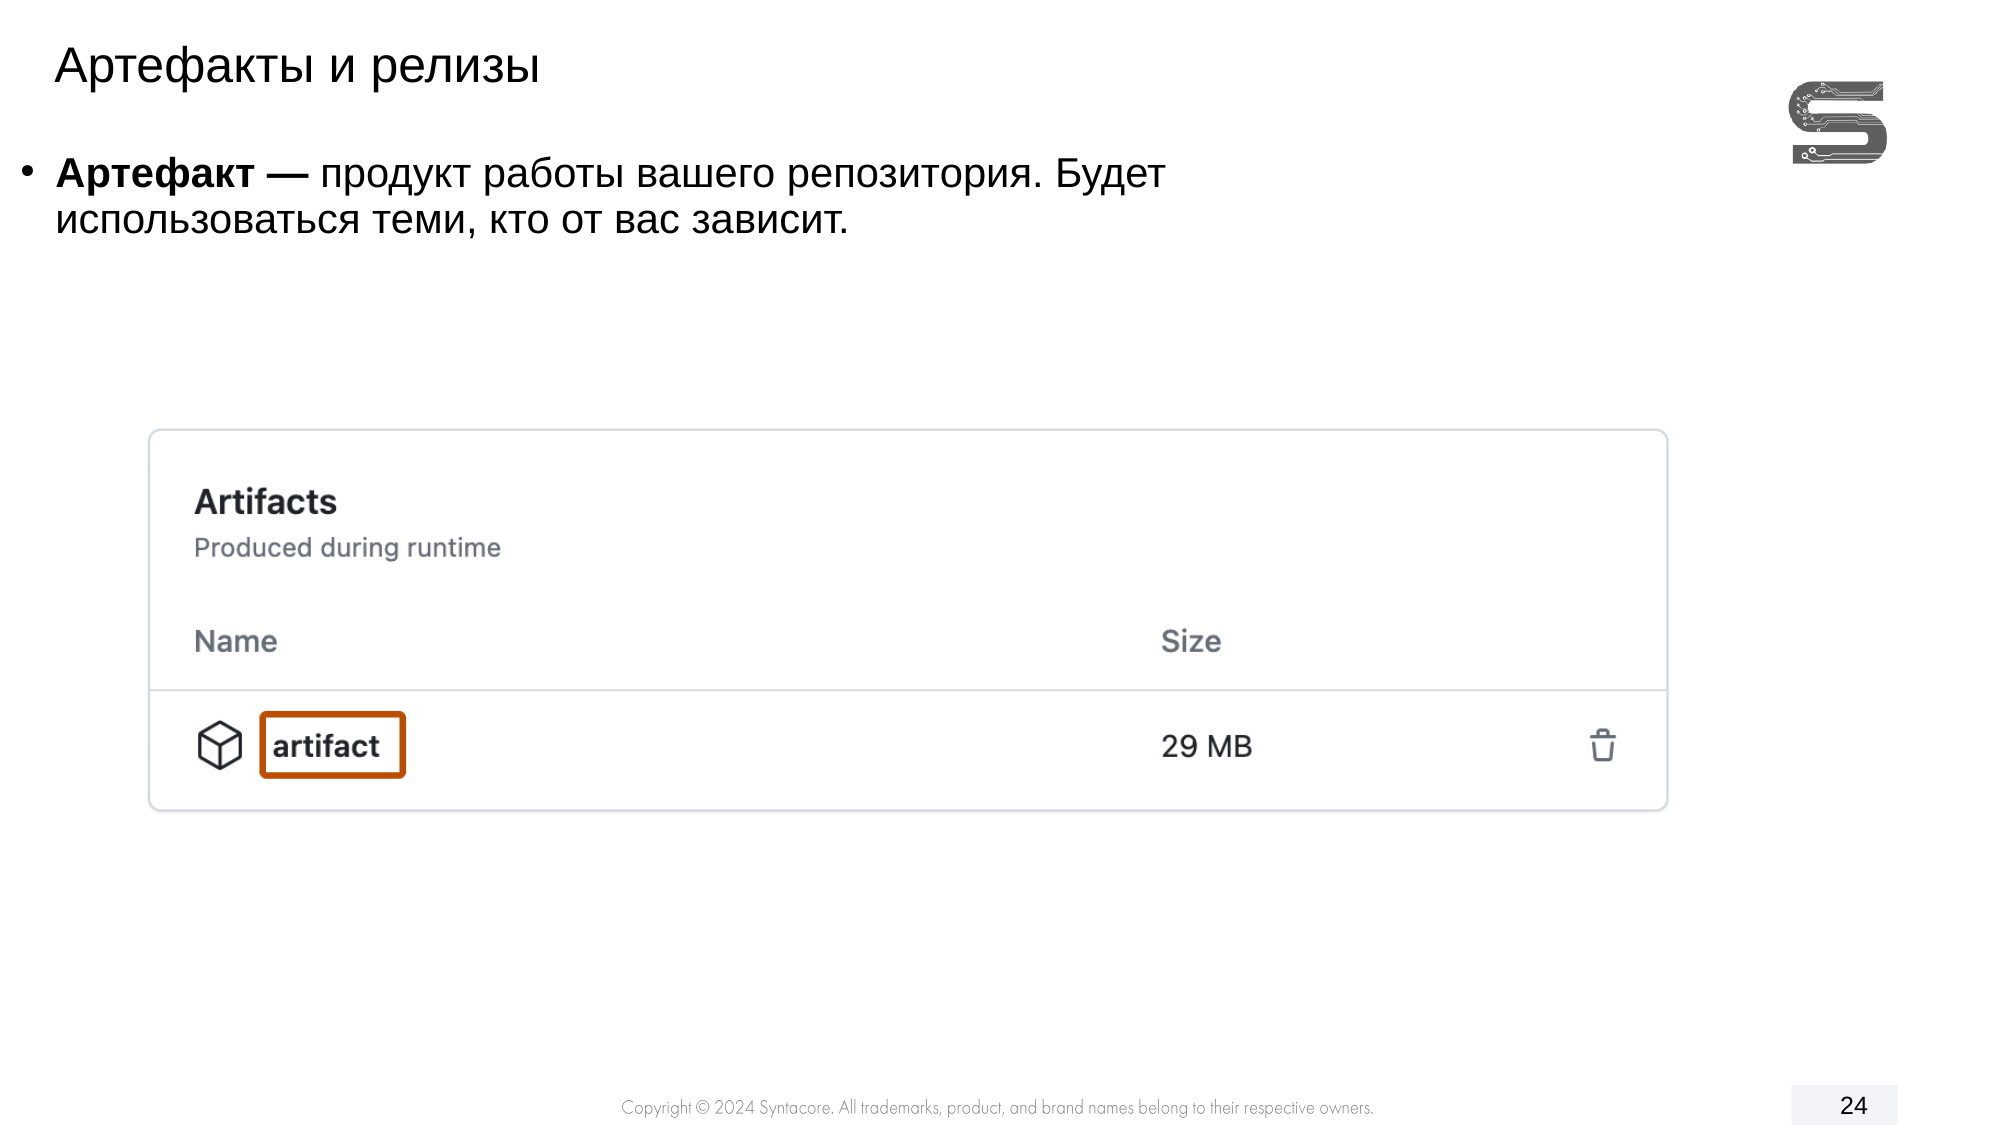

Артефакты и релизы
Артефакт — продукт работы вашего репозитория. Будет использоваться теми, кто от вас зависит.